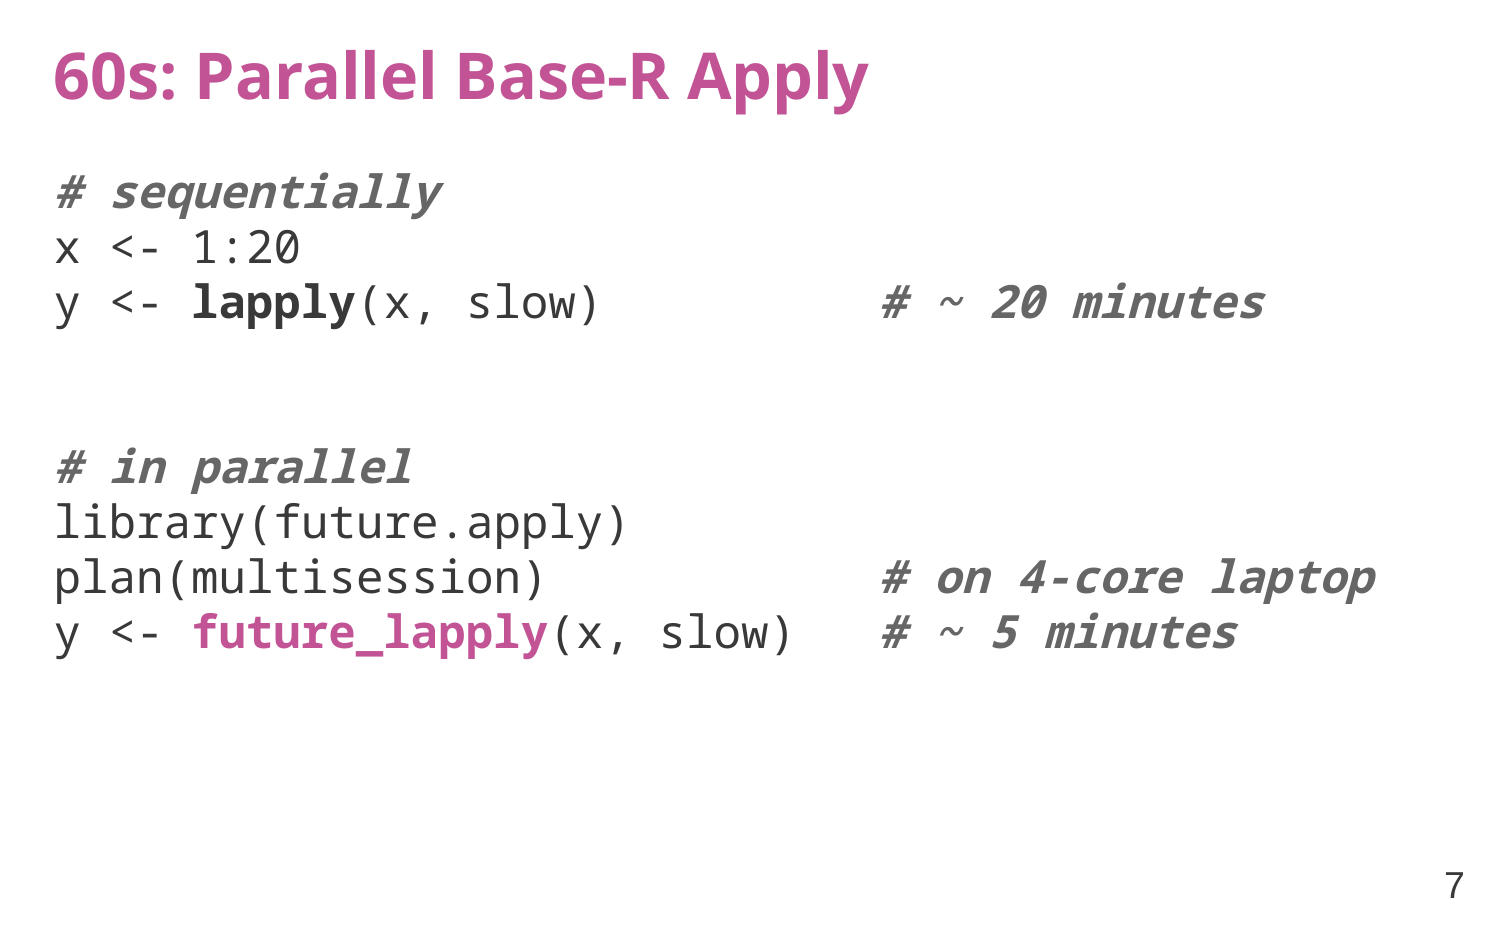

# 60s: Parallel Base-R Apply
# sequentially
x <- 1:20
y <- lapply(x, slow) # ~ 20 minutes
# in parallel
library(future.apply)
plan(multisession) # on 4-core laptop
y <- future_lapply(x, slow) # ~ 5 minutes